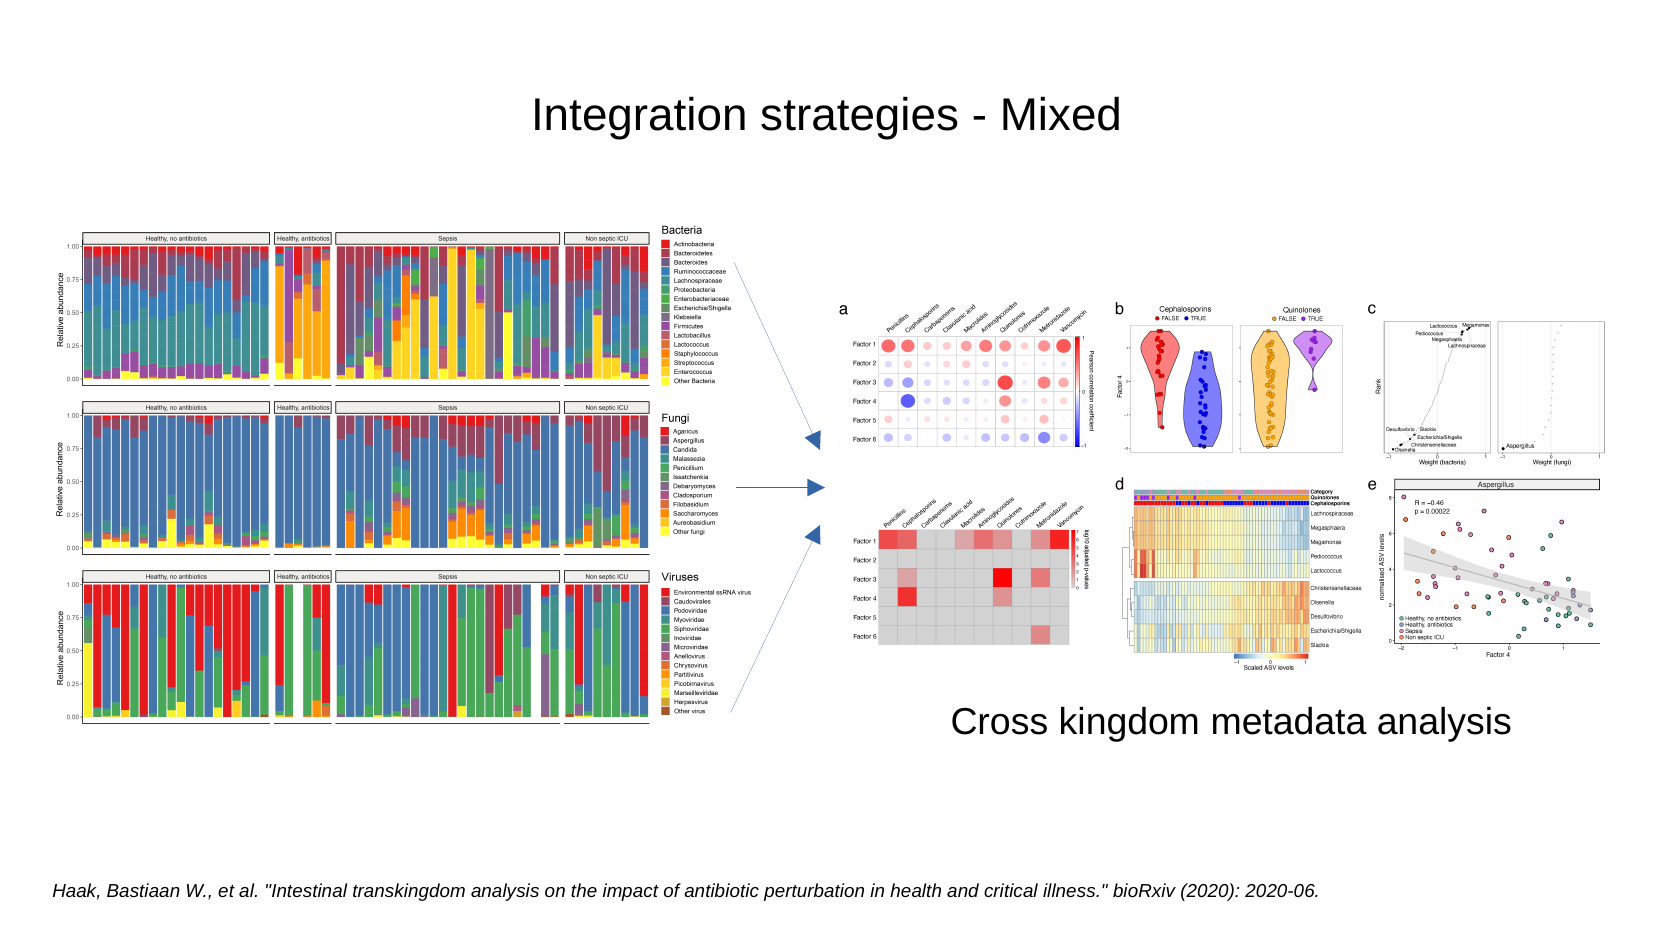

# Integration strategies - Mixed
Cross kingdom metadata analysis
Haak, Bastiaan W., et al. "Intestinal transkingdom analysis on the impact of antibiotic perturbation in health and critical illness." bioRxiv (2020): 2020-06.